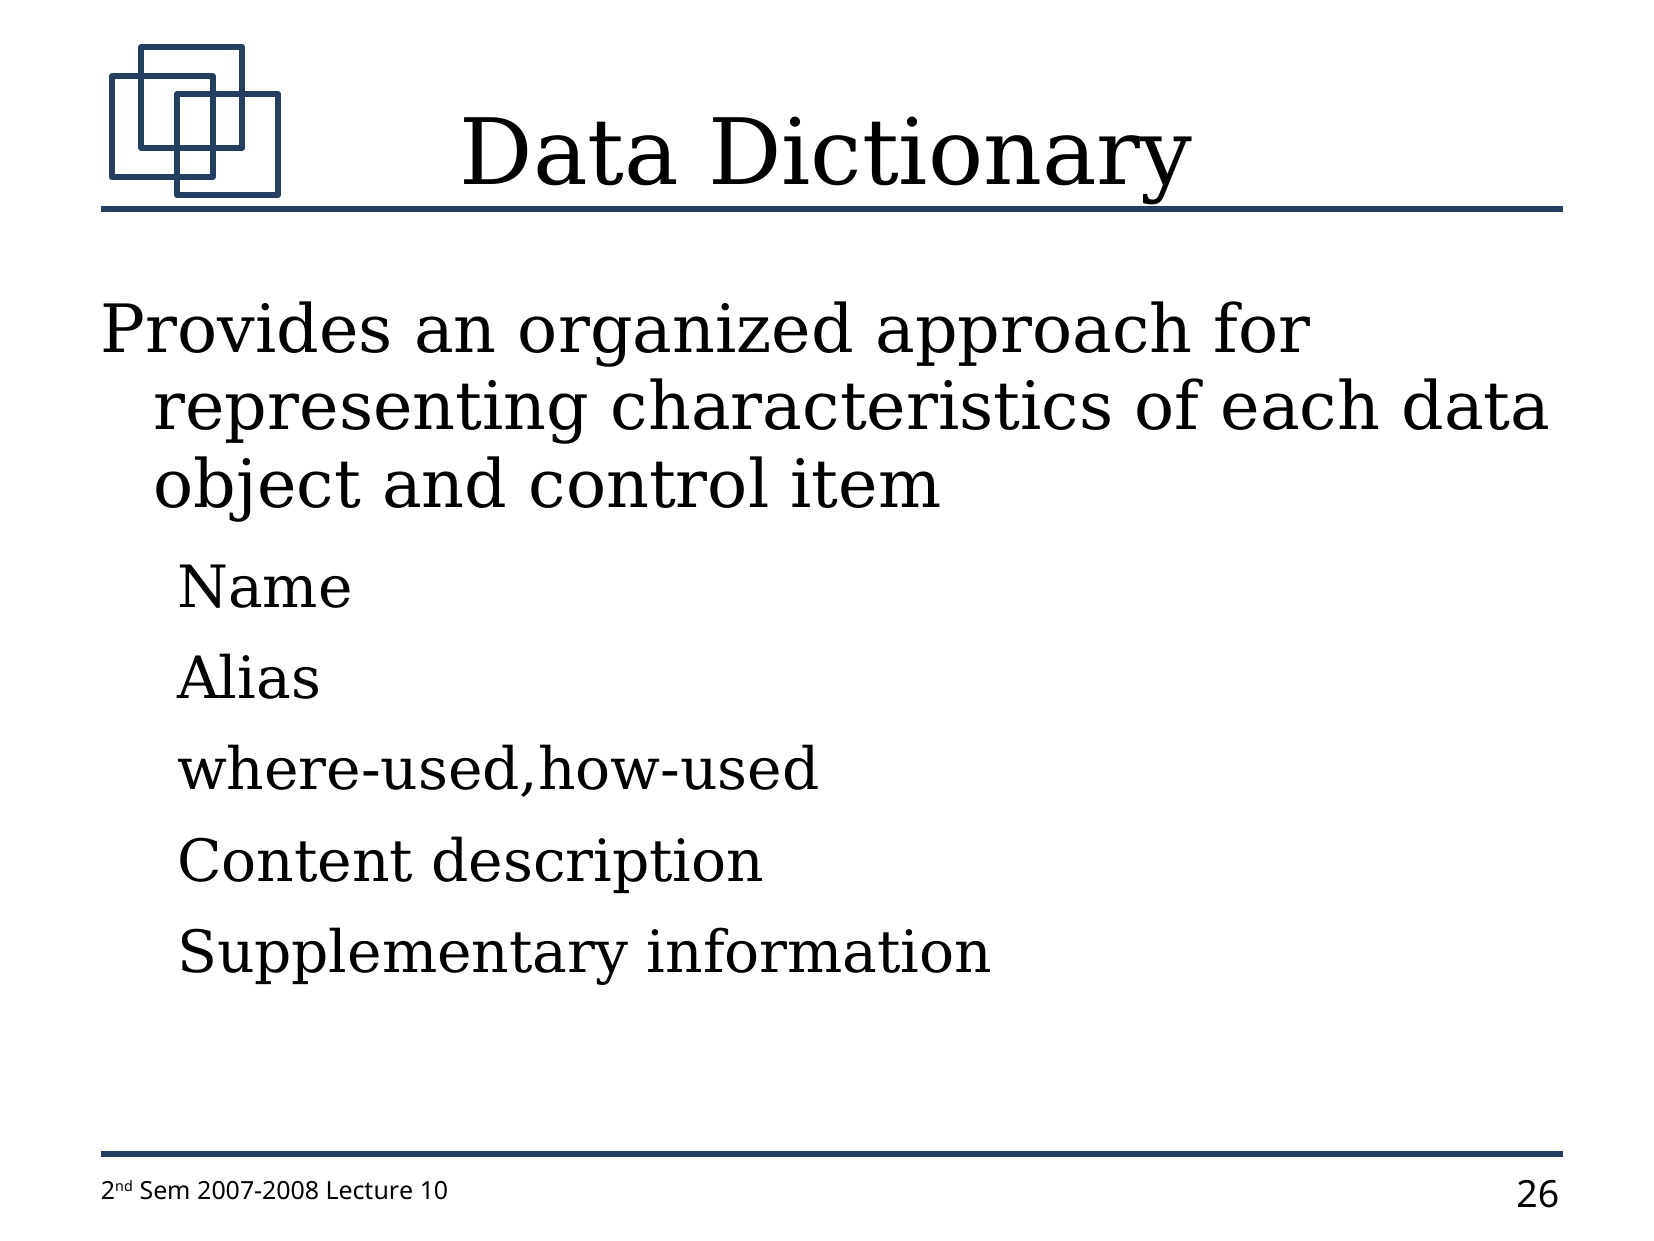

# Data Dictionary
Provides an organized approach for representing characteristics of each data object and control item
Name
Alias
where-used,how-used
Content description
Supplementary information